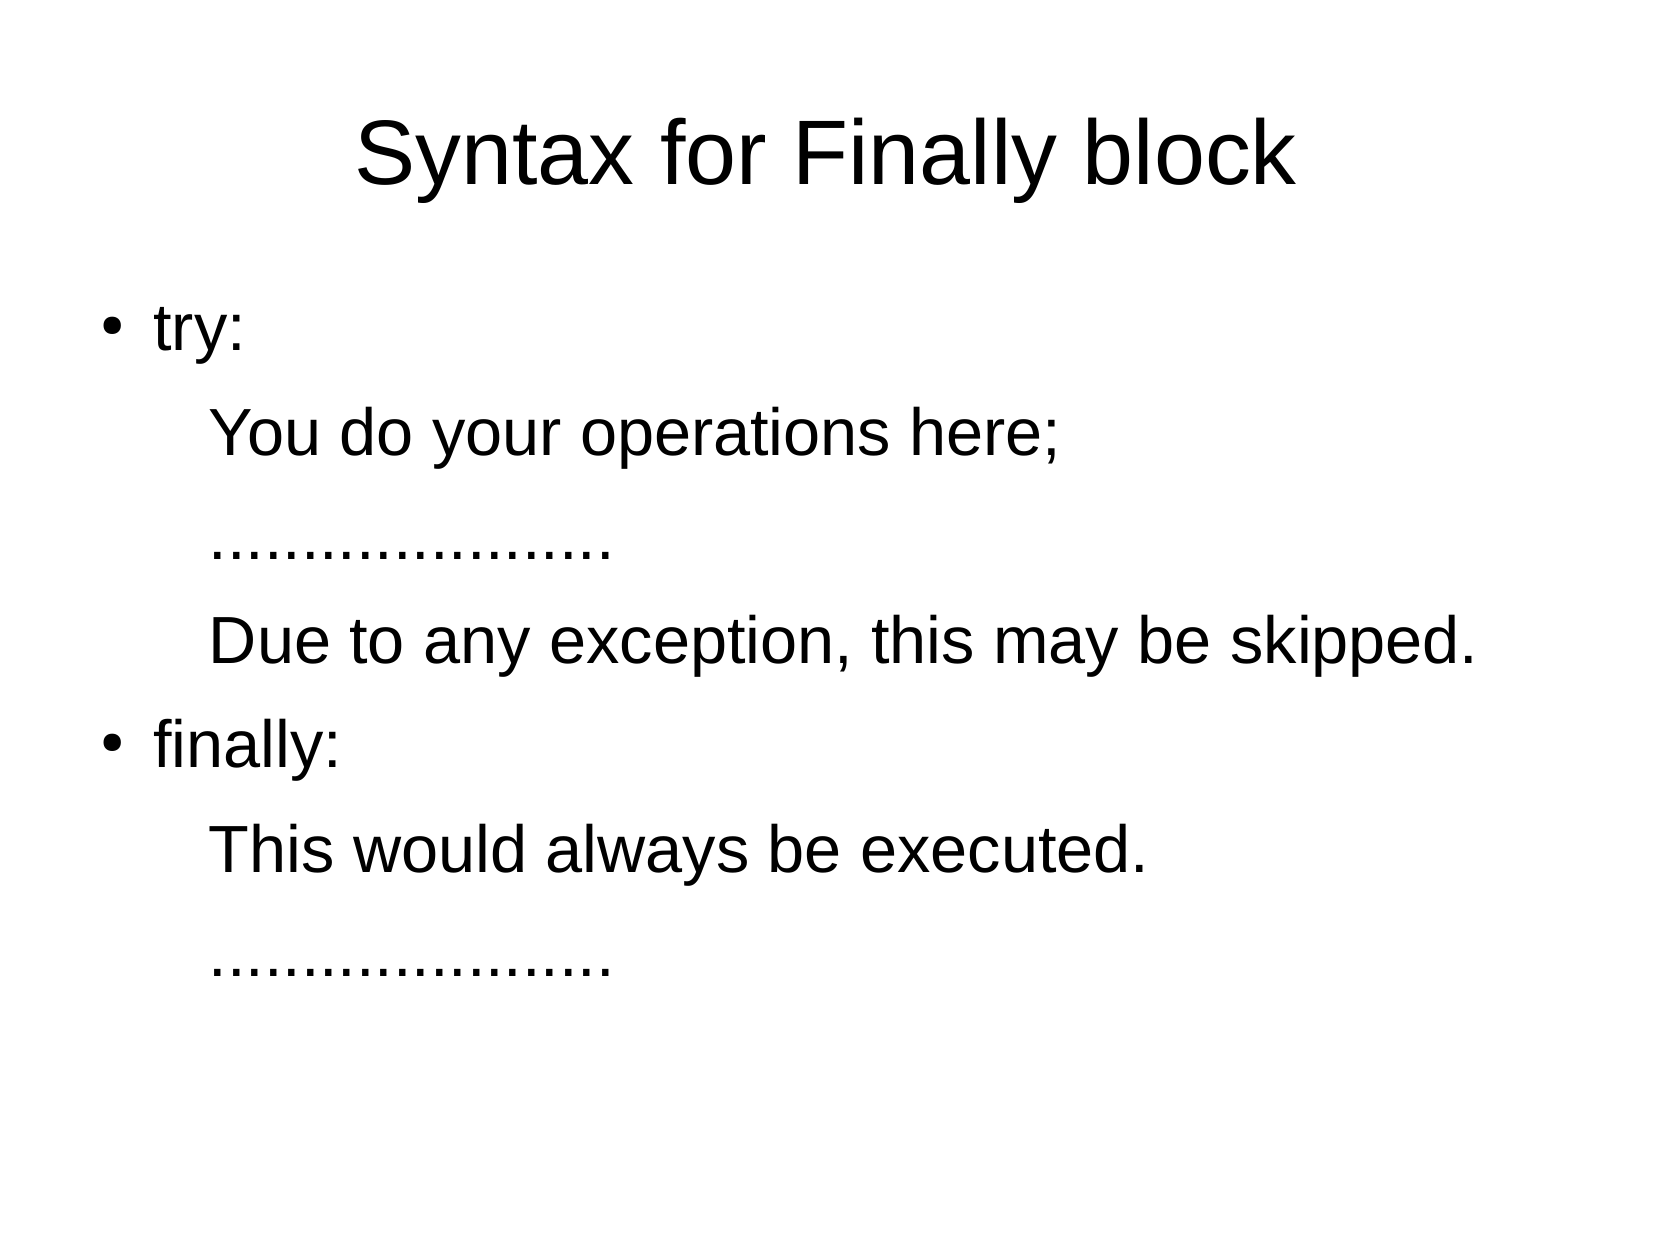

# Syntax for Finally block
try:
 You do your operations here;
 ......................
 Due to any exception, this may be skipped.
finally:
 This would always be executed.
 ......................